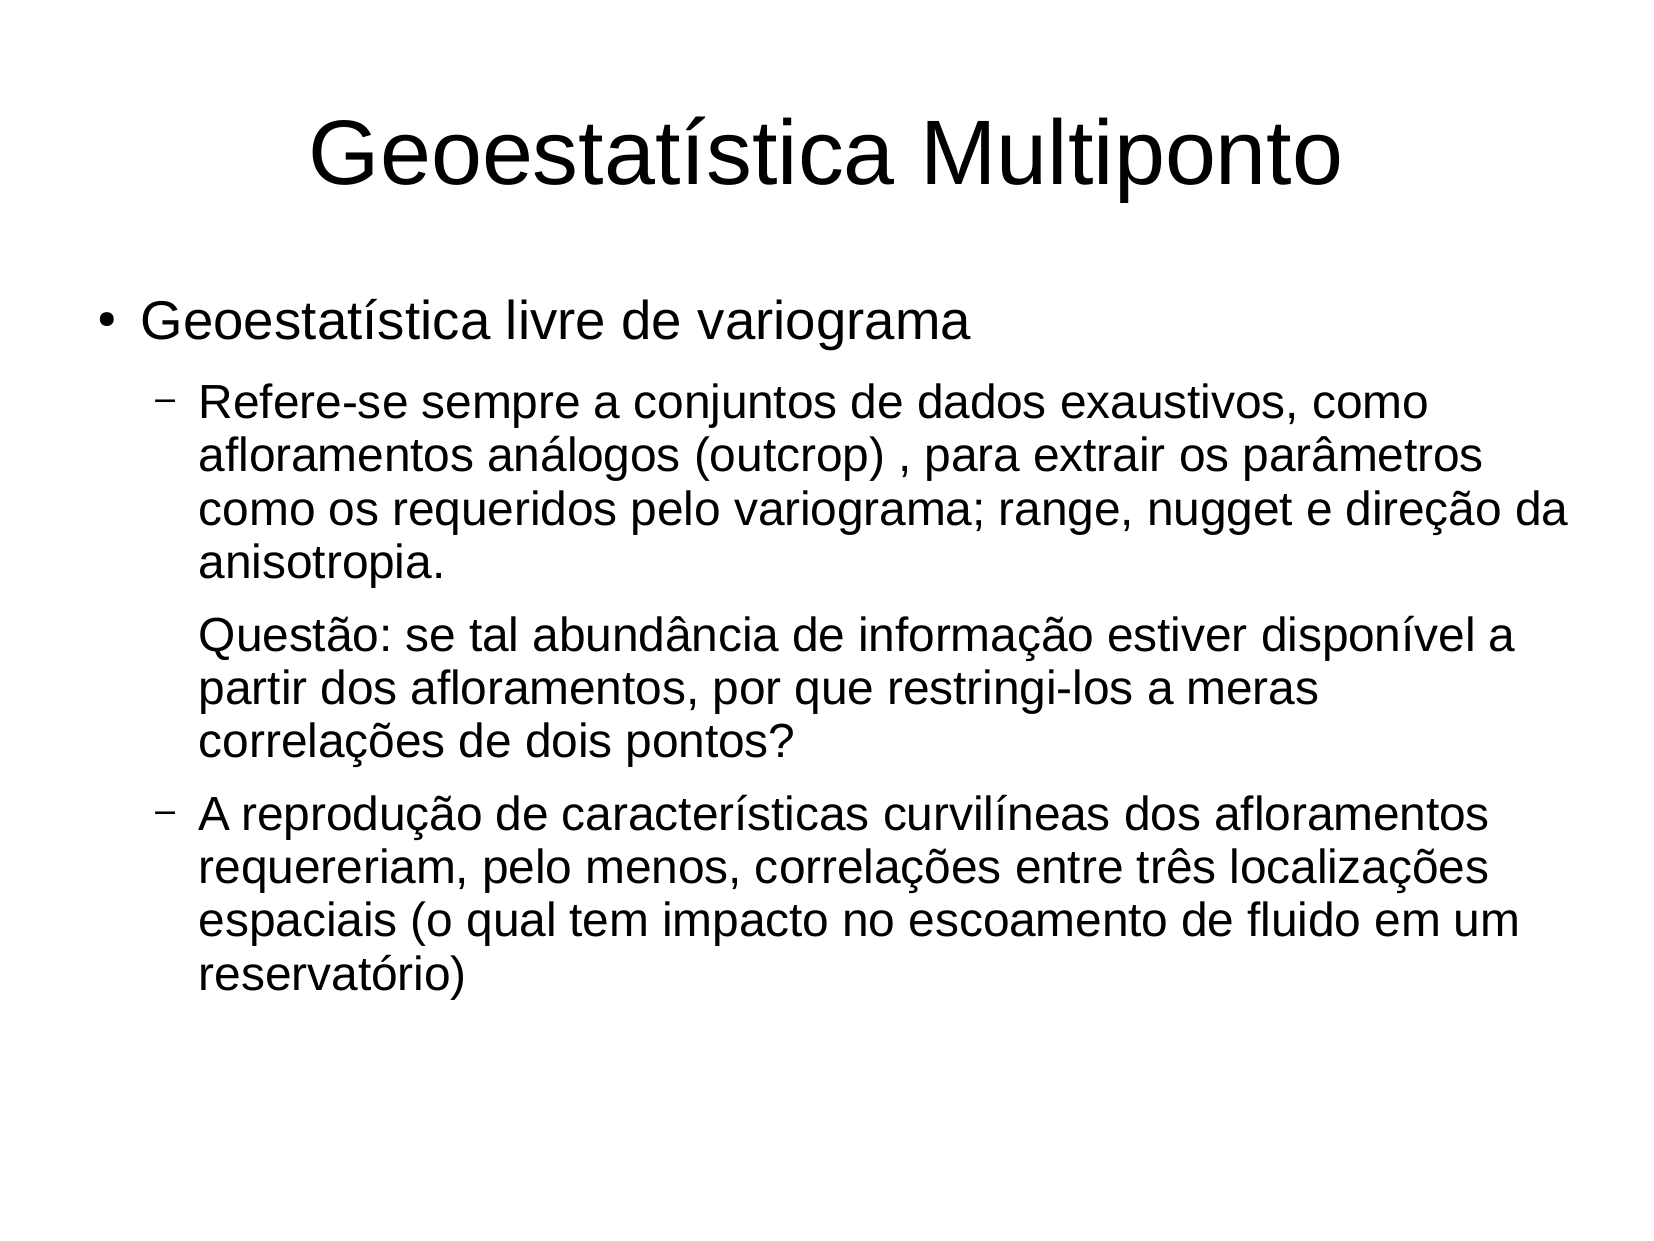

# Geoestatística Multiponto
Geoestatística livre de variograma
Refere-se sempre a conjuntos de dados exaustivos, como afloramentos análogos (outcrop) , para extrair os parâmetros como os requeridos pelo variograma; range, nugget e direção da anisotropia.
Questão: se tal abundância de informação estiver disponível a partir dos afloramentos, por que restringi-los a meras correlações de dois pontos?
A reprodução de características curvilíneas dos afloramentos requereriam, pelo menos, correlações entre três localizações espaciais (o qual tem impacto no escoamento de fluido em um reservatório)